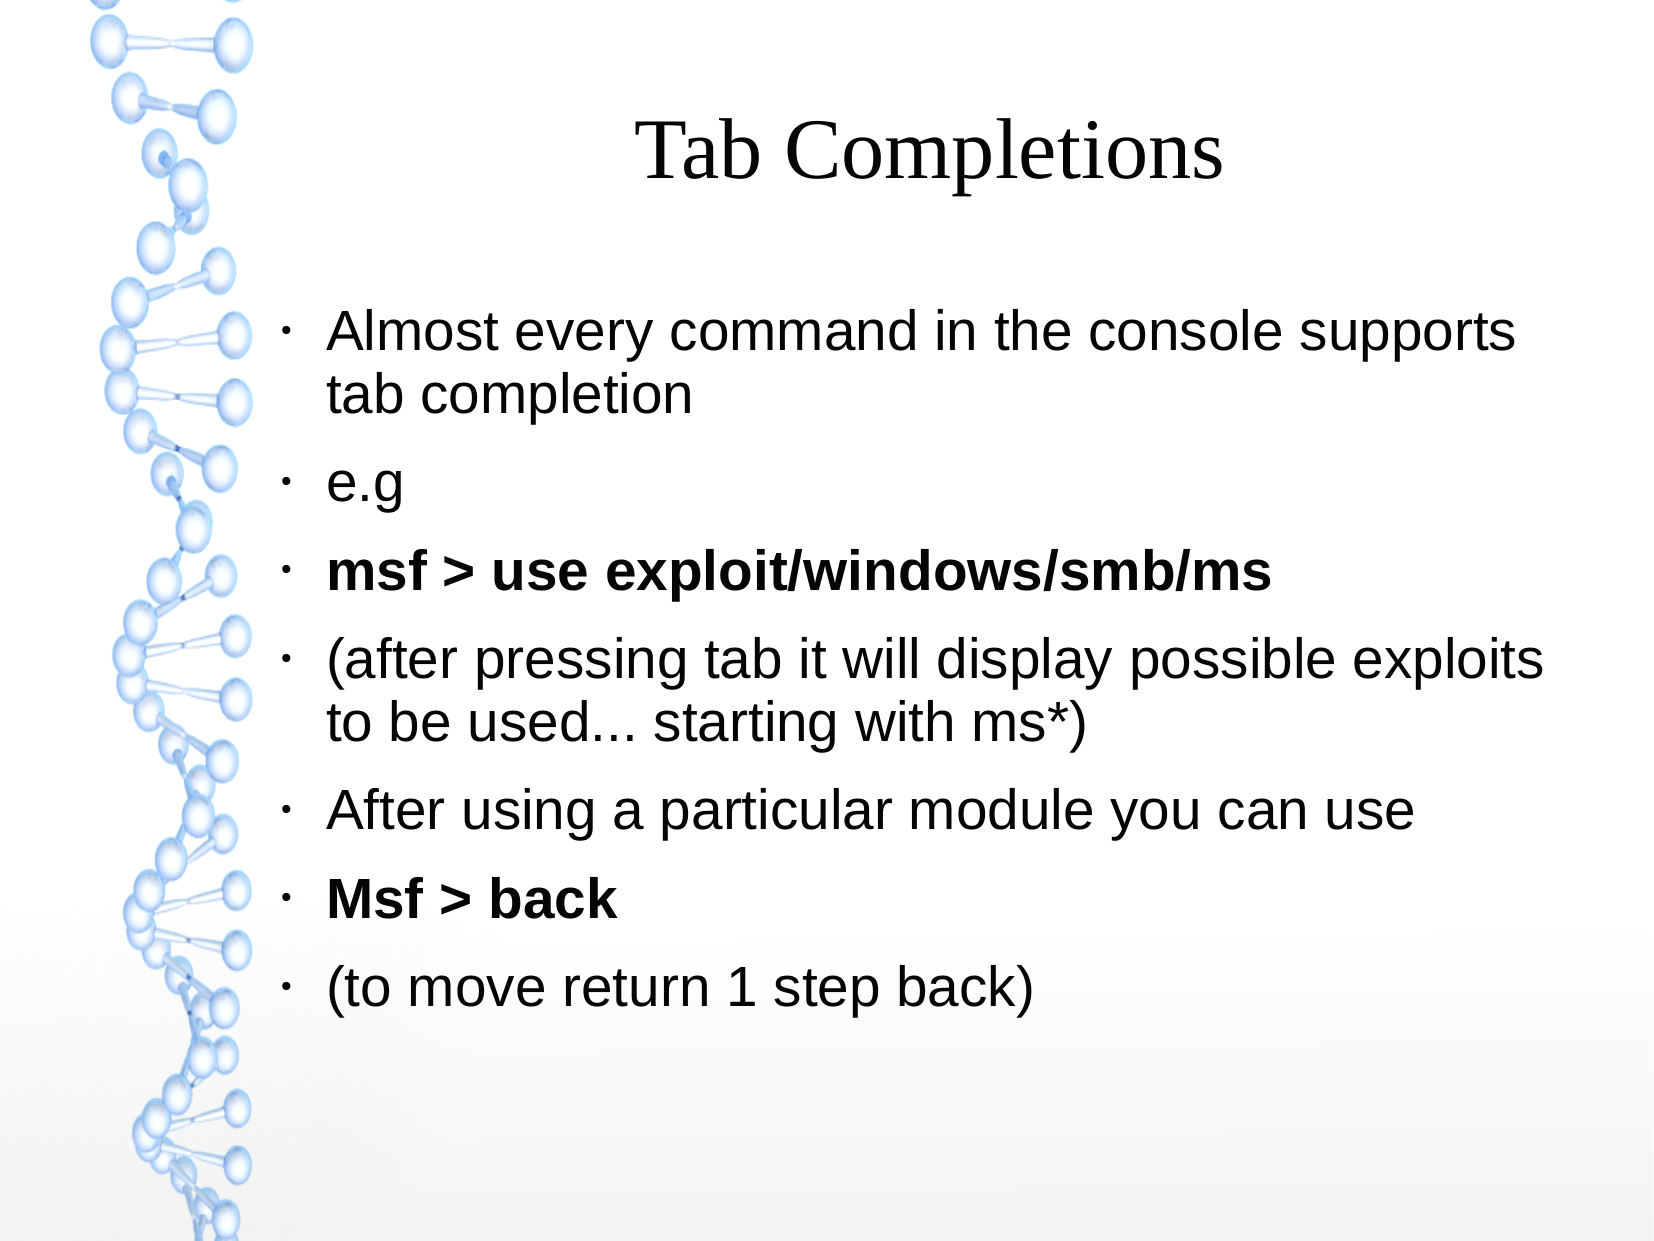

# Tab Completions
Almost every command in the console supports tab completion
e.g
msf > use exploit/windows/smb/ms
(after pressing tab it will display possible exploits to be used... starting with ms*)
After using a particular module you can use
Msf > back
(to move return 1 step back)